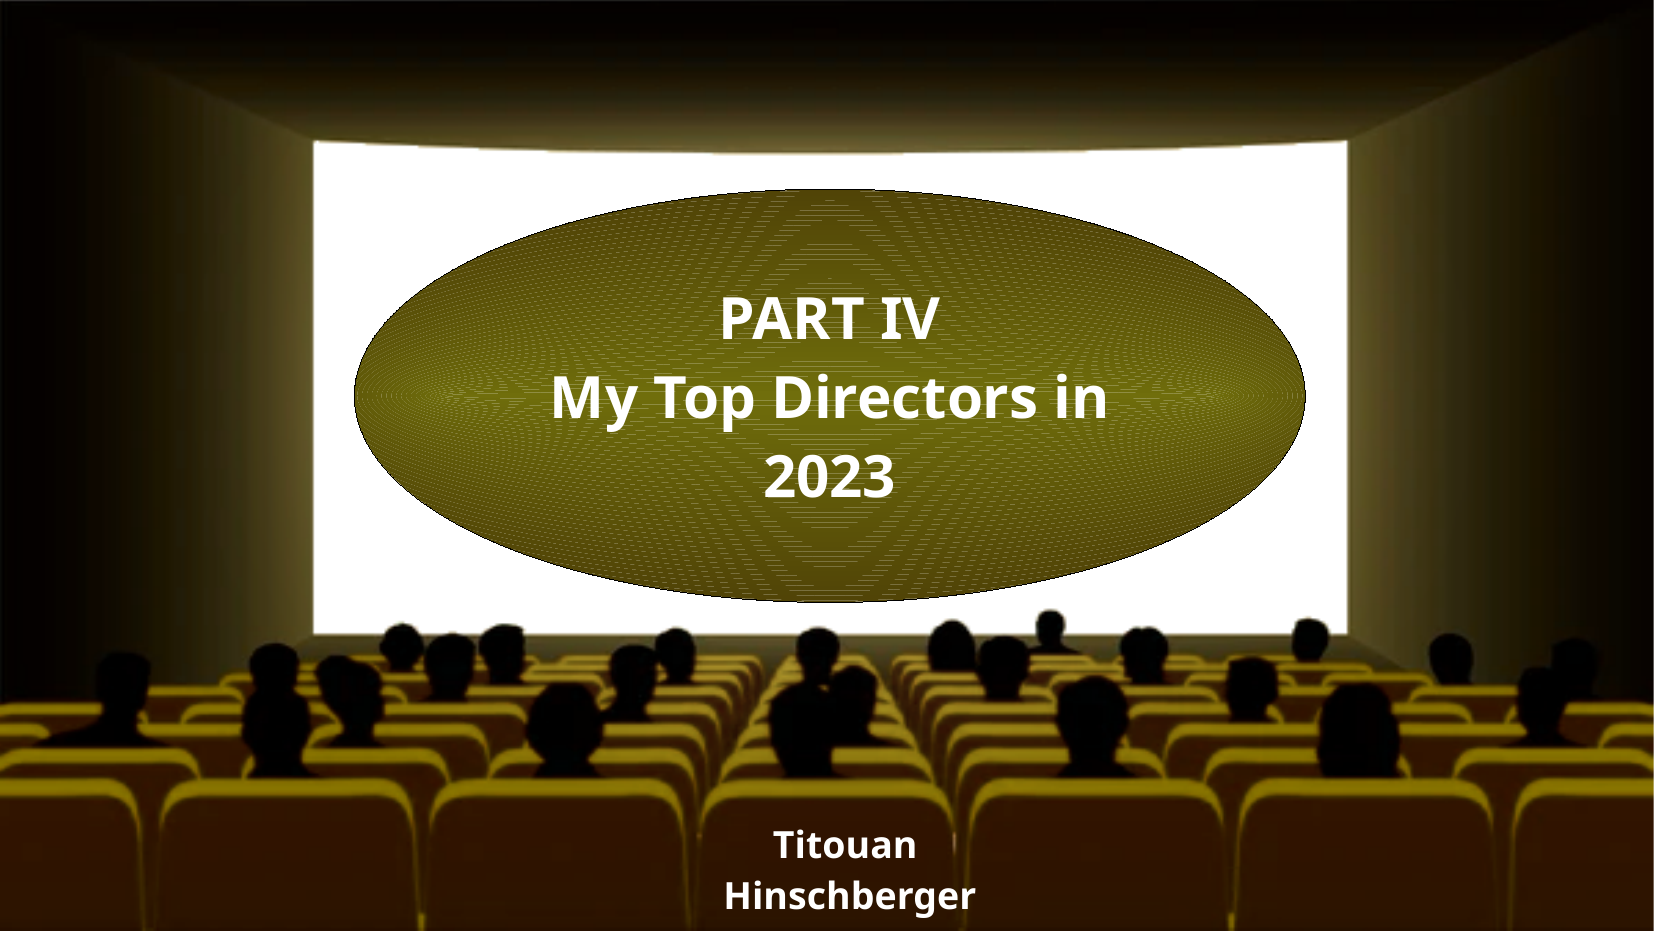

PART IV
My Top Directors in 2023